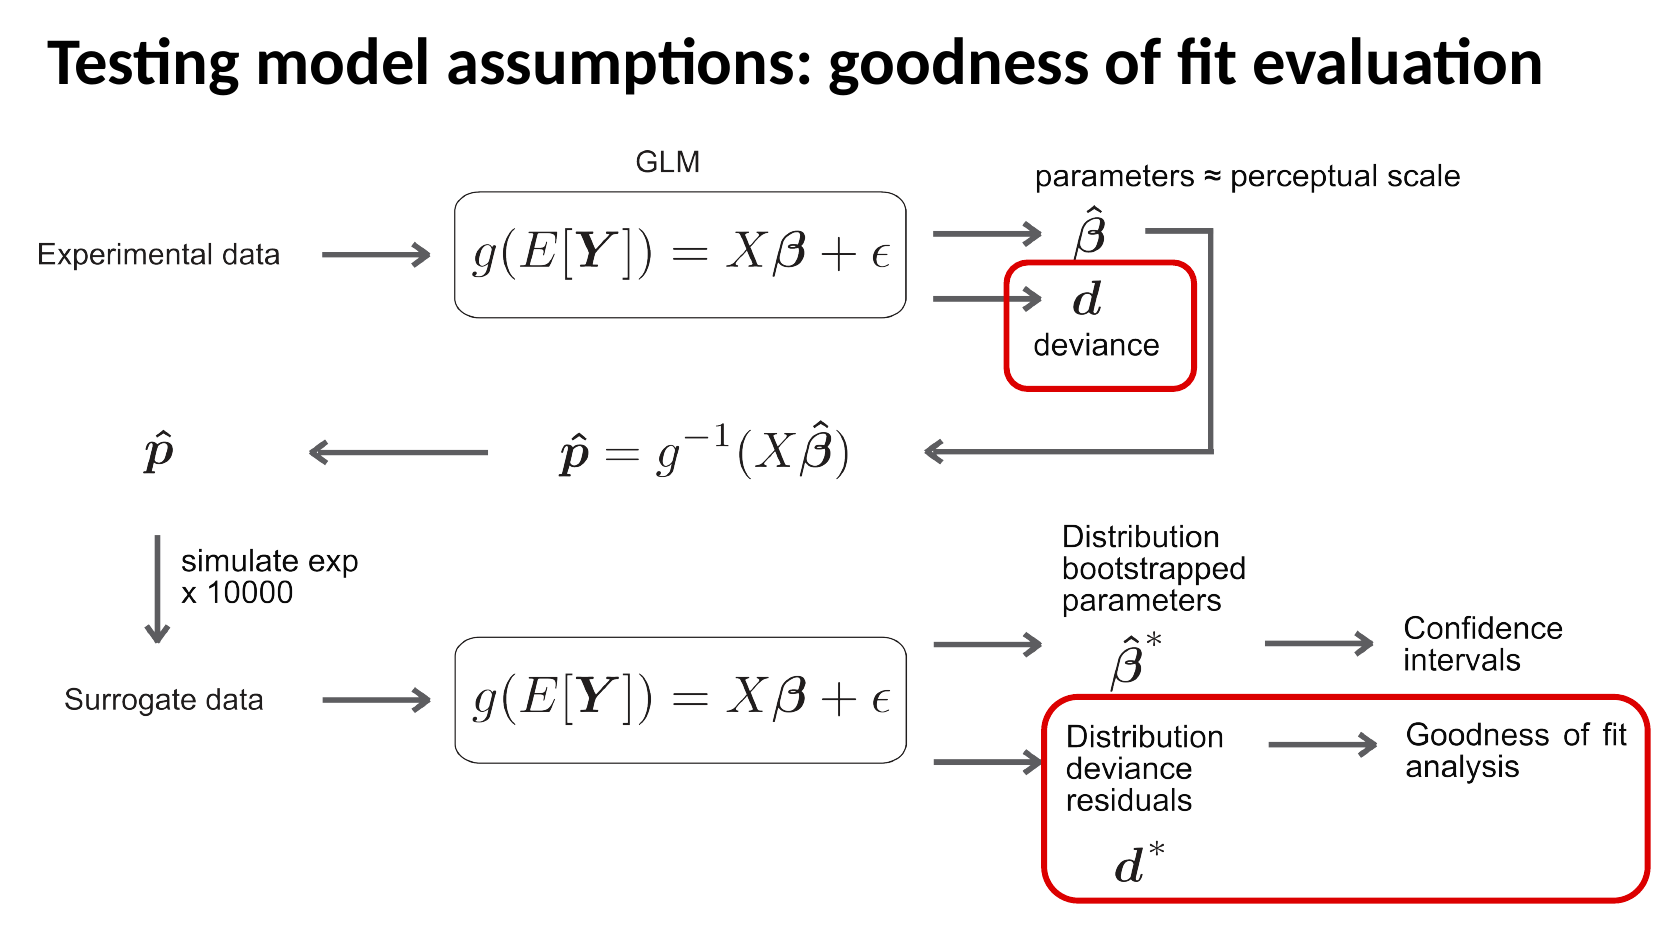

# Testing model assumptions: goodness of fit evaluation